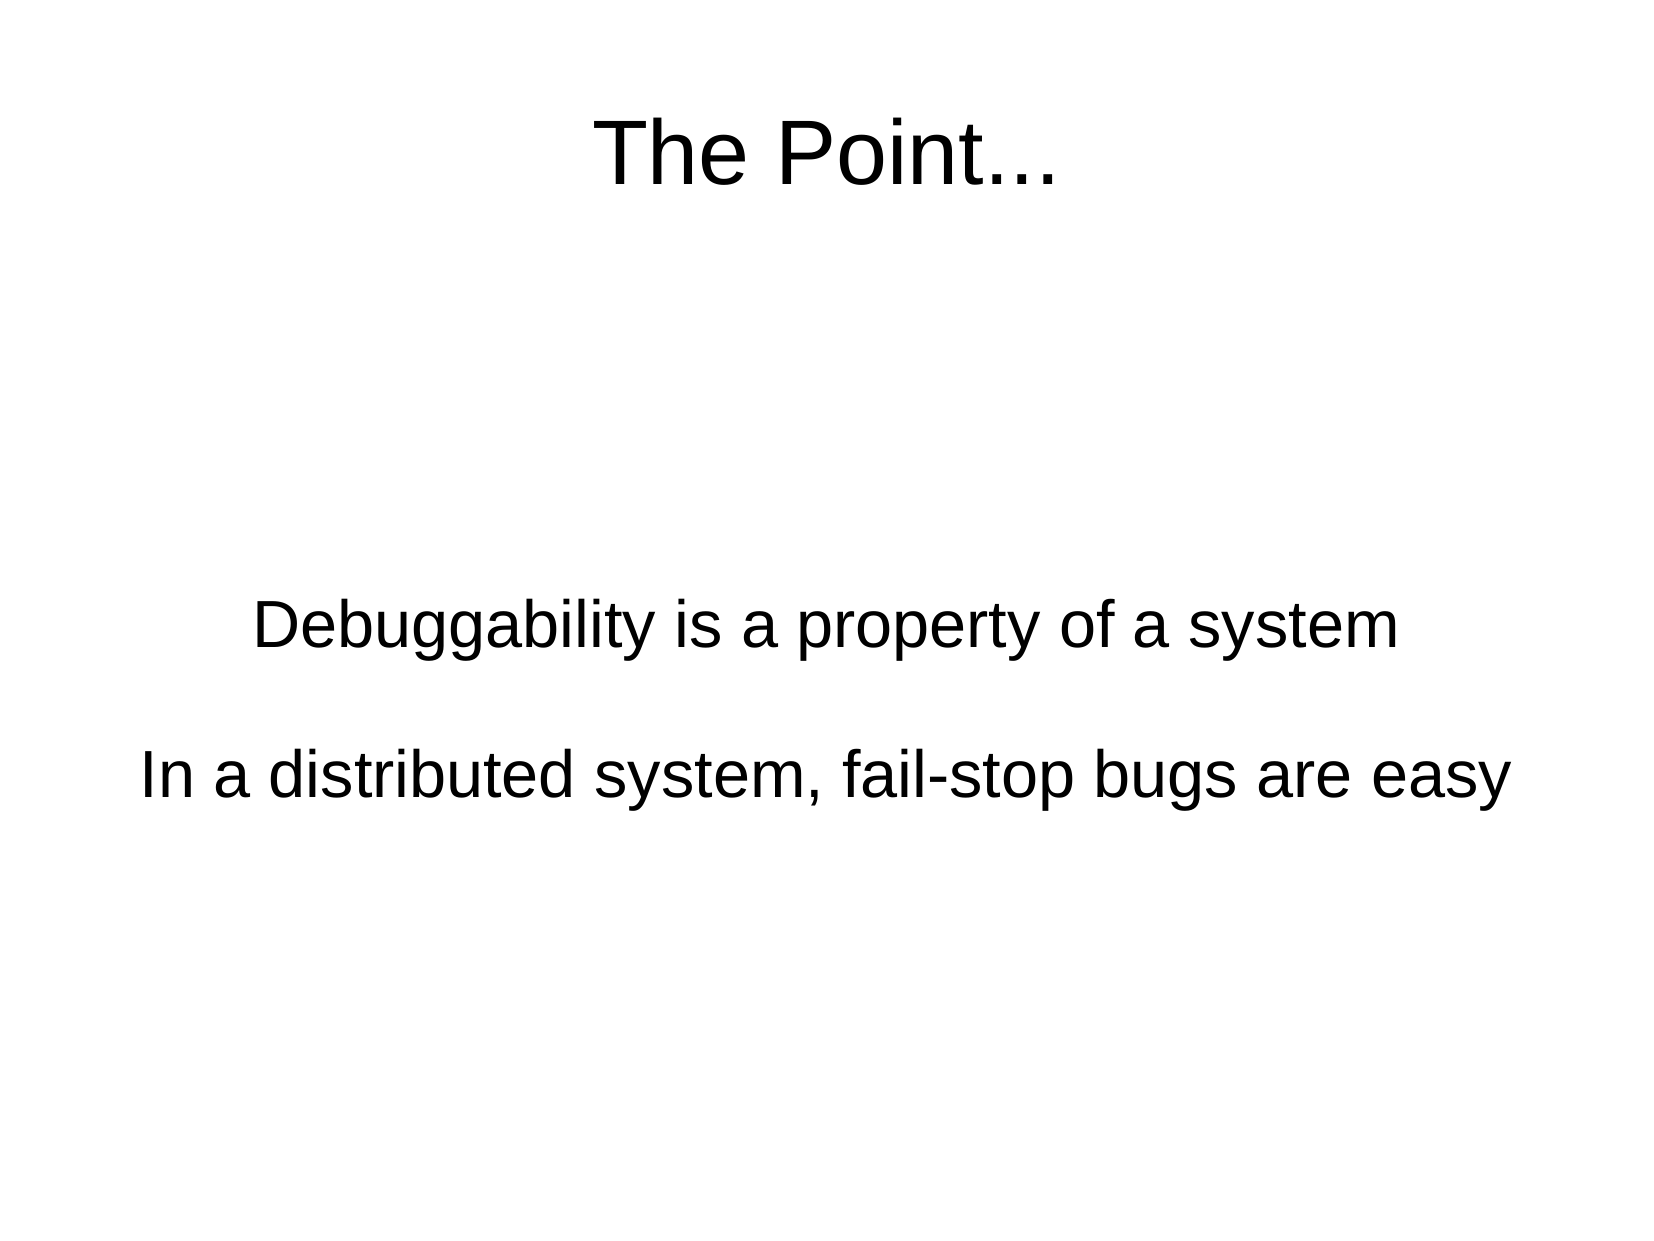

# The Point...
Debuggability is a property of a system
In a distributed system, fail-stop bugs are easy